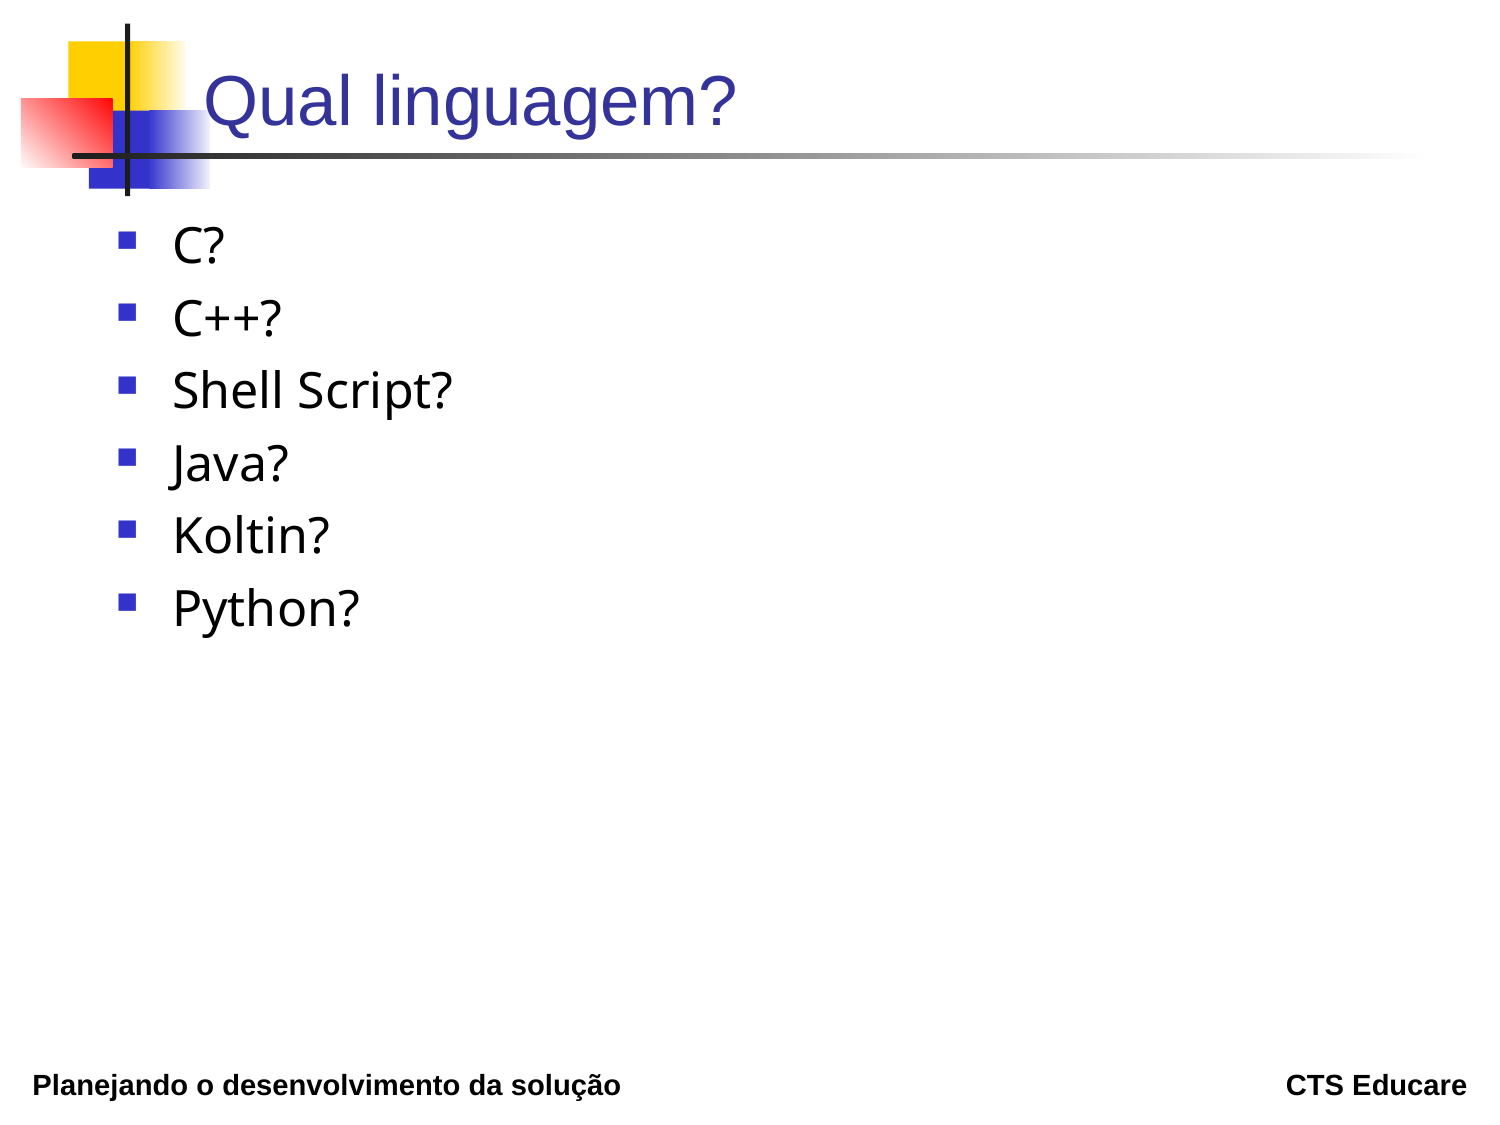

# Qual linguagem?
C?
C++?
Shell Script?
Java?
Koltin?
Python?